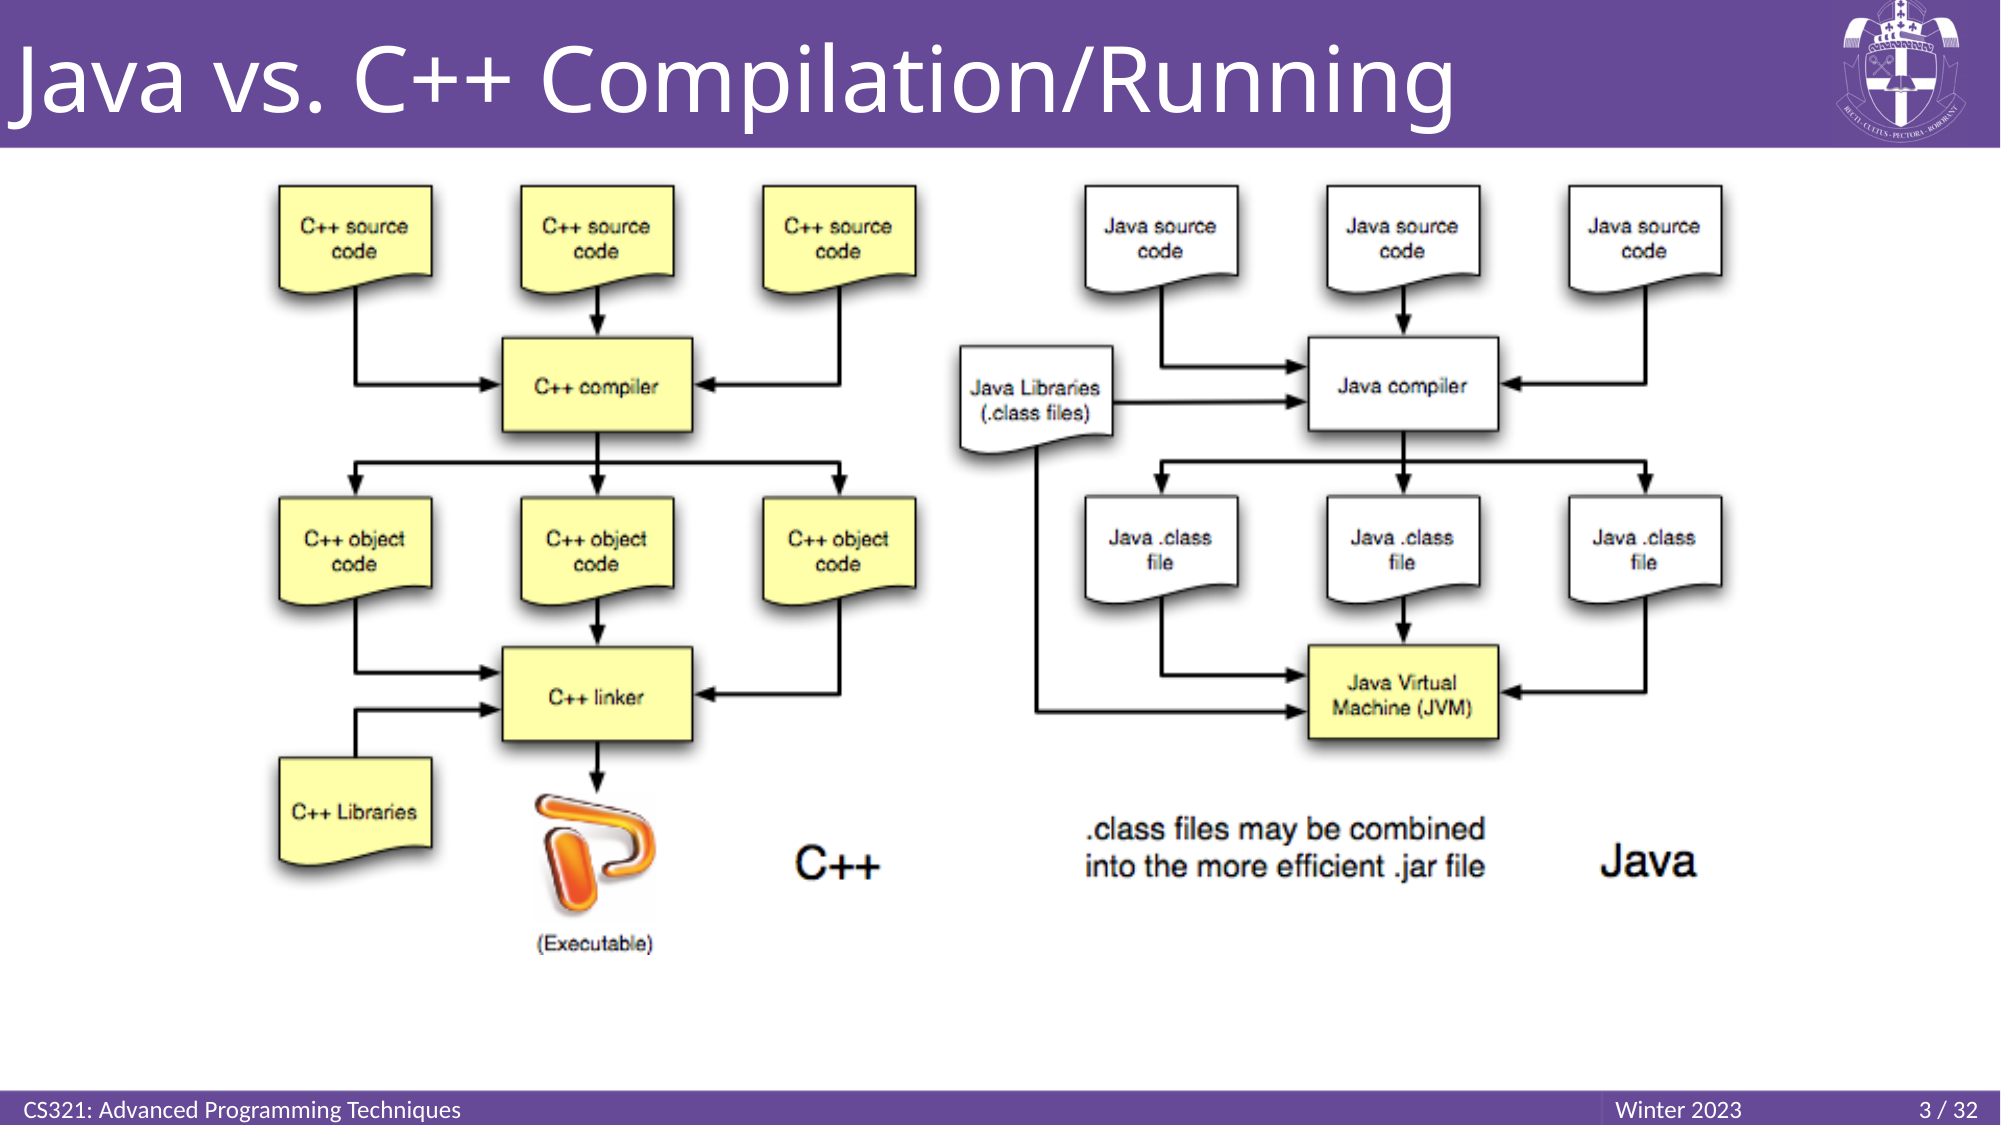

# Java vs. C++ Compilation/Running
CS321: Advanced Programming Techniques
Winter 2023